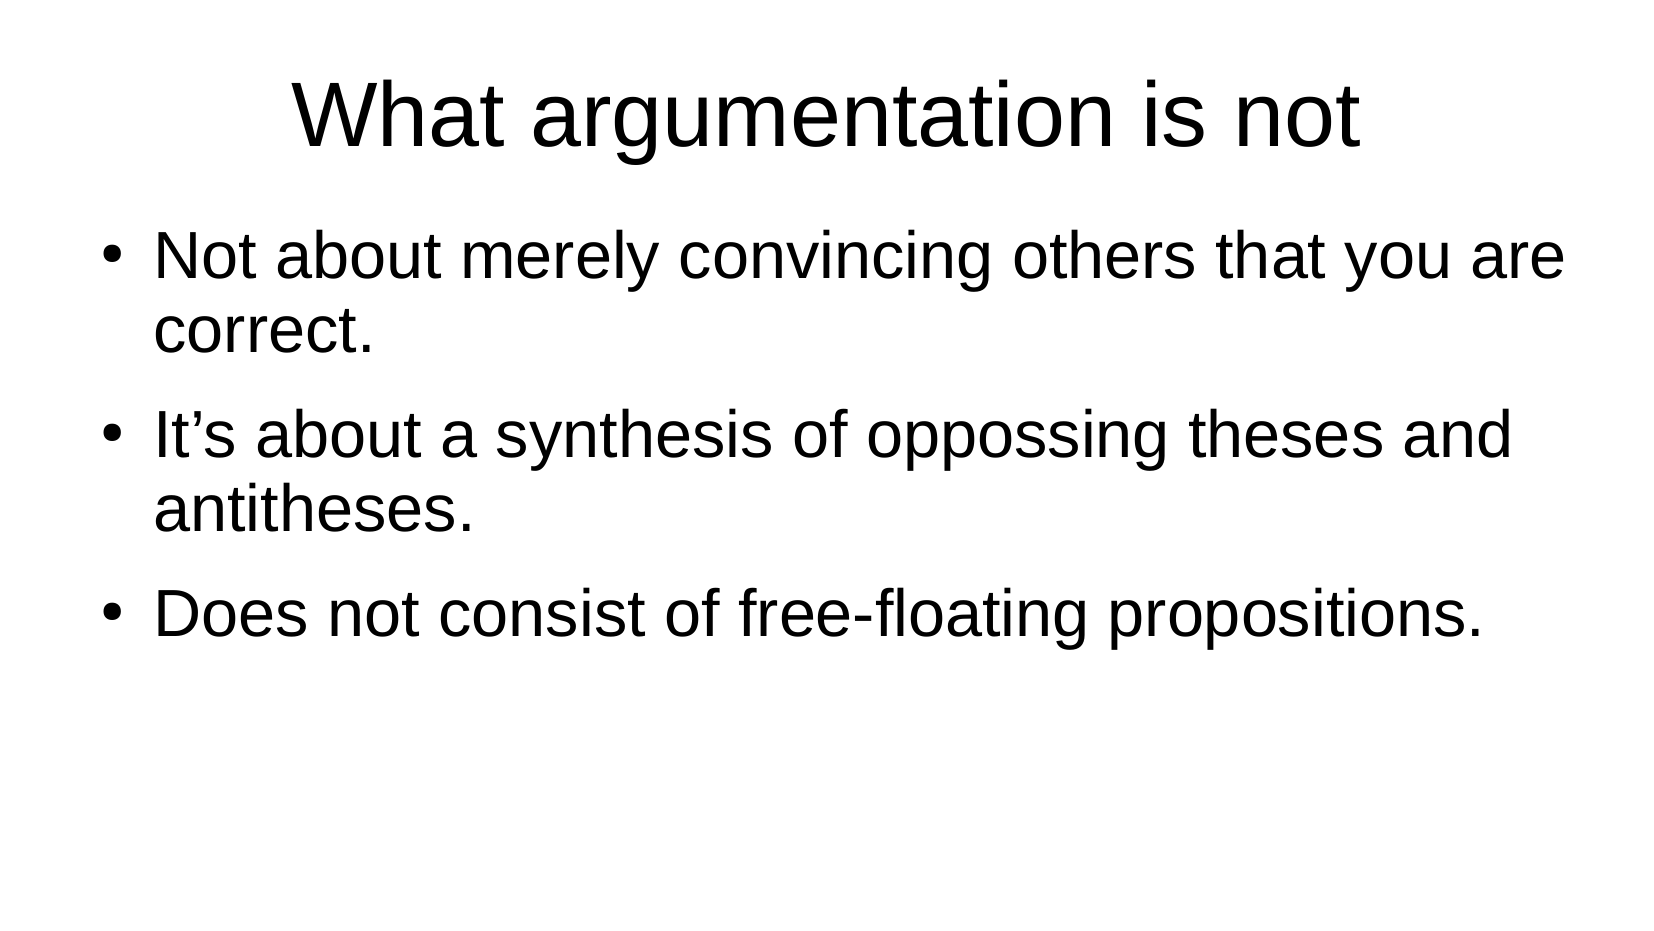

# What argumentation is not
Not about merely convincing others that you are correct.
It’s about a synthesis of oppossing theses and antitheses.
Does not consist of free-floating propositions.